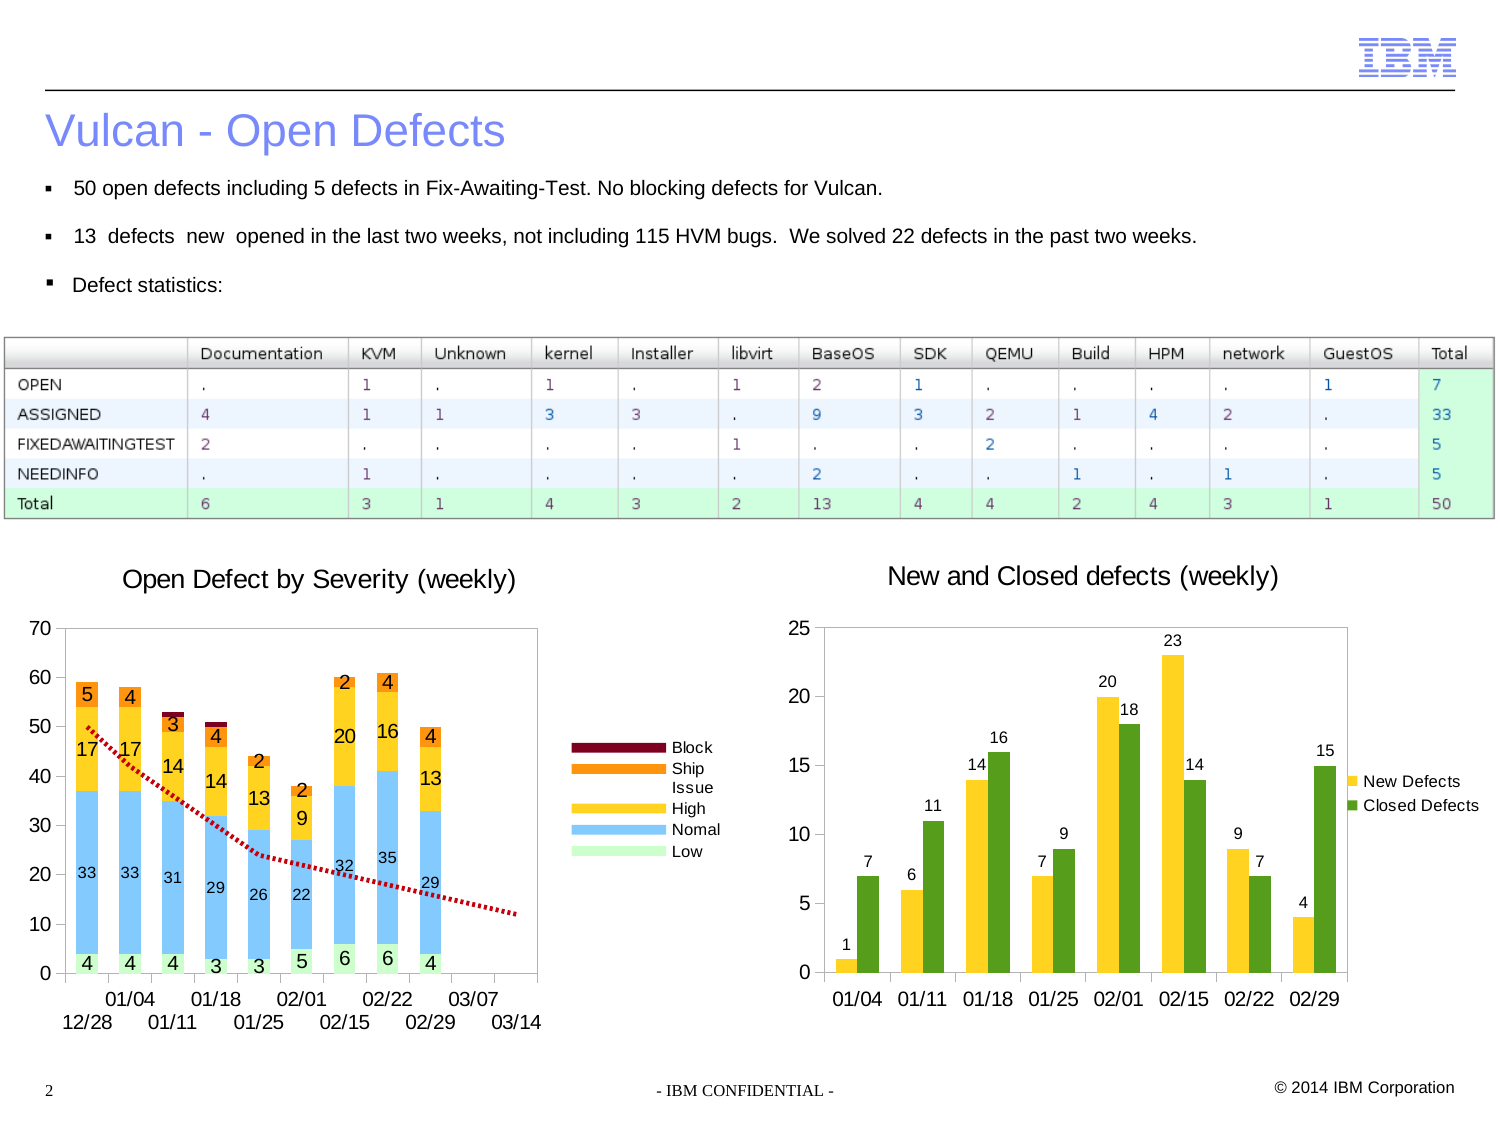

# Vulcan - Open Defects
50 open defects including 5 defects in Fix-Awaiting-Test. No blocking defects for Vulcan.
13 defects new opened in the last two weeks, not including 115 HVM bugs. We solved 22 defects in the past two weeks.
Defect statistics:
### Chart: New and Closed defects (weekly)
| Category | New Defects | Closed Defects |
|---|---|---|
| 01/04 | 1.0 | 7.0 |
| 01/11 | 6.0 | 11.0 |
| 01/18 | 14.0 | 16.0 |
| 01/25 | 7.0 | 9.0 |
| 02/01 | 20.0 | 18.0 |
| 02/15 | 23.0 | 14.0 |
| 02/22 | 9.0 | 7.0 |
| 02/29 | 4.0 | 15.0 |
### Chart: Open Defect by Severity (weekly)
| Category | Low | Nomal | High | Ship Issue | Block | Predicted Open |
|---|---|---|---|---|---|---|
| 12/28 | 4.0 | 33.0 | 17.0 | 5.0 | 0.0 | 50.0 |
| 01/04 | 4.0 | 33.0 | 17.0 | 4.0 | 0.0 | 42.0 |
| 01/11 | 4.0 | 31.0 | 14.0 | 3.0 | 1.0 | 36.0 |
| 01/18 | 3.0 | 29.0 | 14.0 | 4.0 | 1.0 | 30.0 |
| 01/25 | 3.0 | 26.0 | 13.0 | 2.0 | 0.0 | 24.0 |
| 02/01 | 5.0 | 22.0 | 9.0 | 2.0 | 0.0 | 22.0 |
| 02/15 | 6.0 | 32.0 | 20.0 | 2.0 | 0.0 | 20.0 |
| 02/22 | 6.0 | 35.0 | 16.0 | 4.0 | 0.0 | 18.0 |
| 02/29 | 4.0 | 29.0 | 13.0 | 4.0 | 0.0 | 16.0 |
| 03/07 | None | None | None | None | None | 14.0 |
| 03/14 | None | None | None | None | None | 12.0 |2